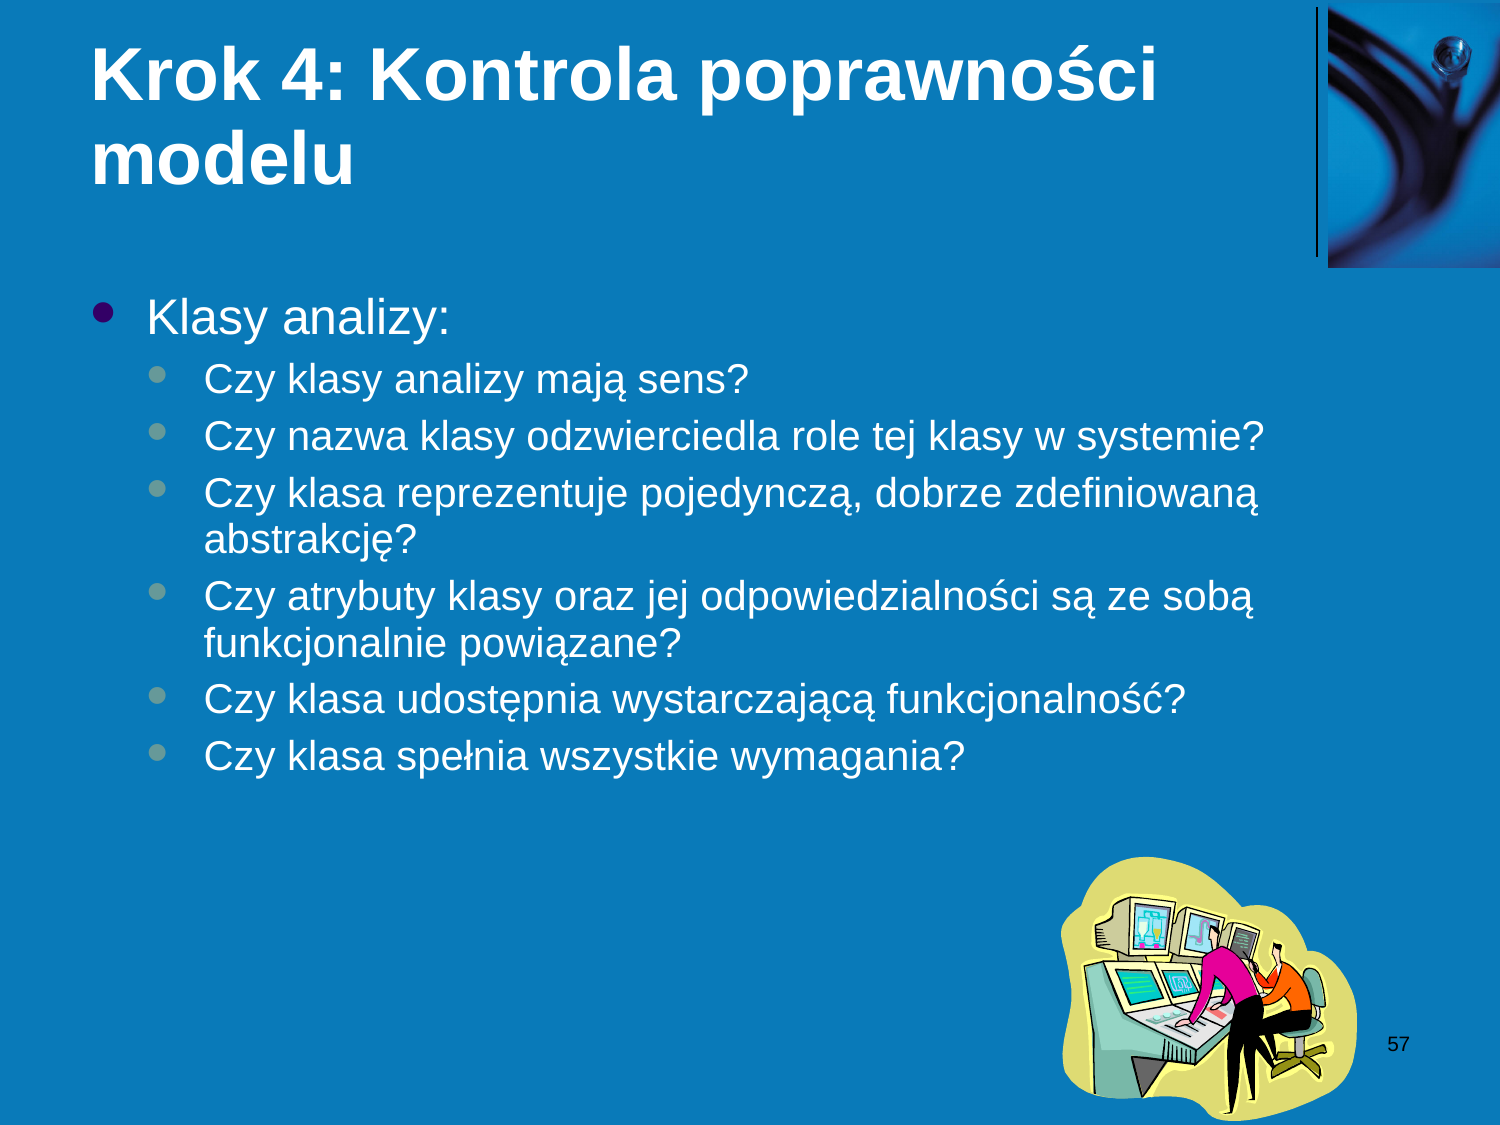

# Krok 4: Kontrola poprawności modelu
Klasy analizy:
Czy klasy analizy mają sens?
Czy nazwa klasy odzwierciedla role tej klasy w systemie?
Czy klasa reprezentuje pojedynczą, dobrze zdefiniowaną abstrakcję?
Czy atrybuty klasy oraz jej odpowiedzialności są ze sobą funkcjonalnie powiązane?
Czy klasa udostępnia wystarczającą funkcjonalność?
Czy klasa spełnia wszystkie wymagania?
57